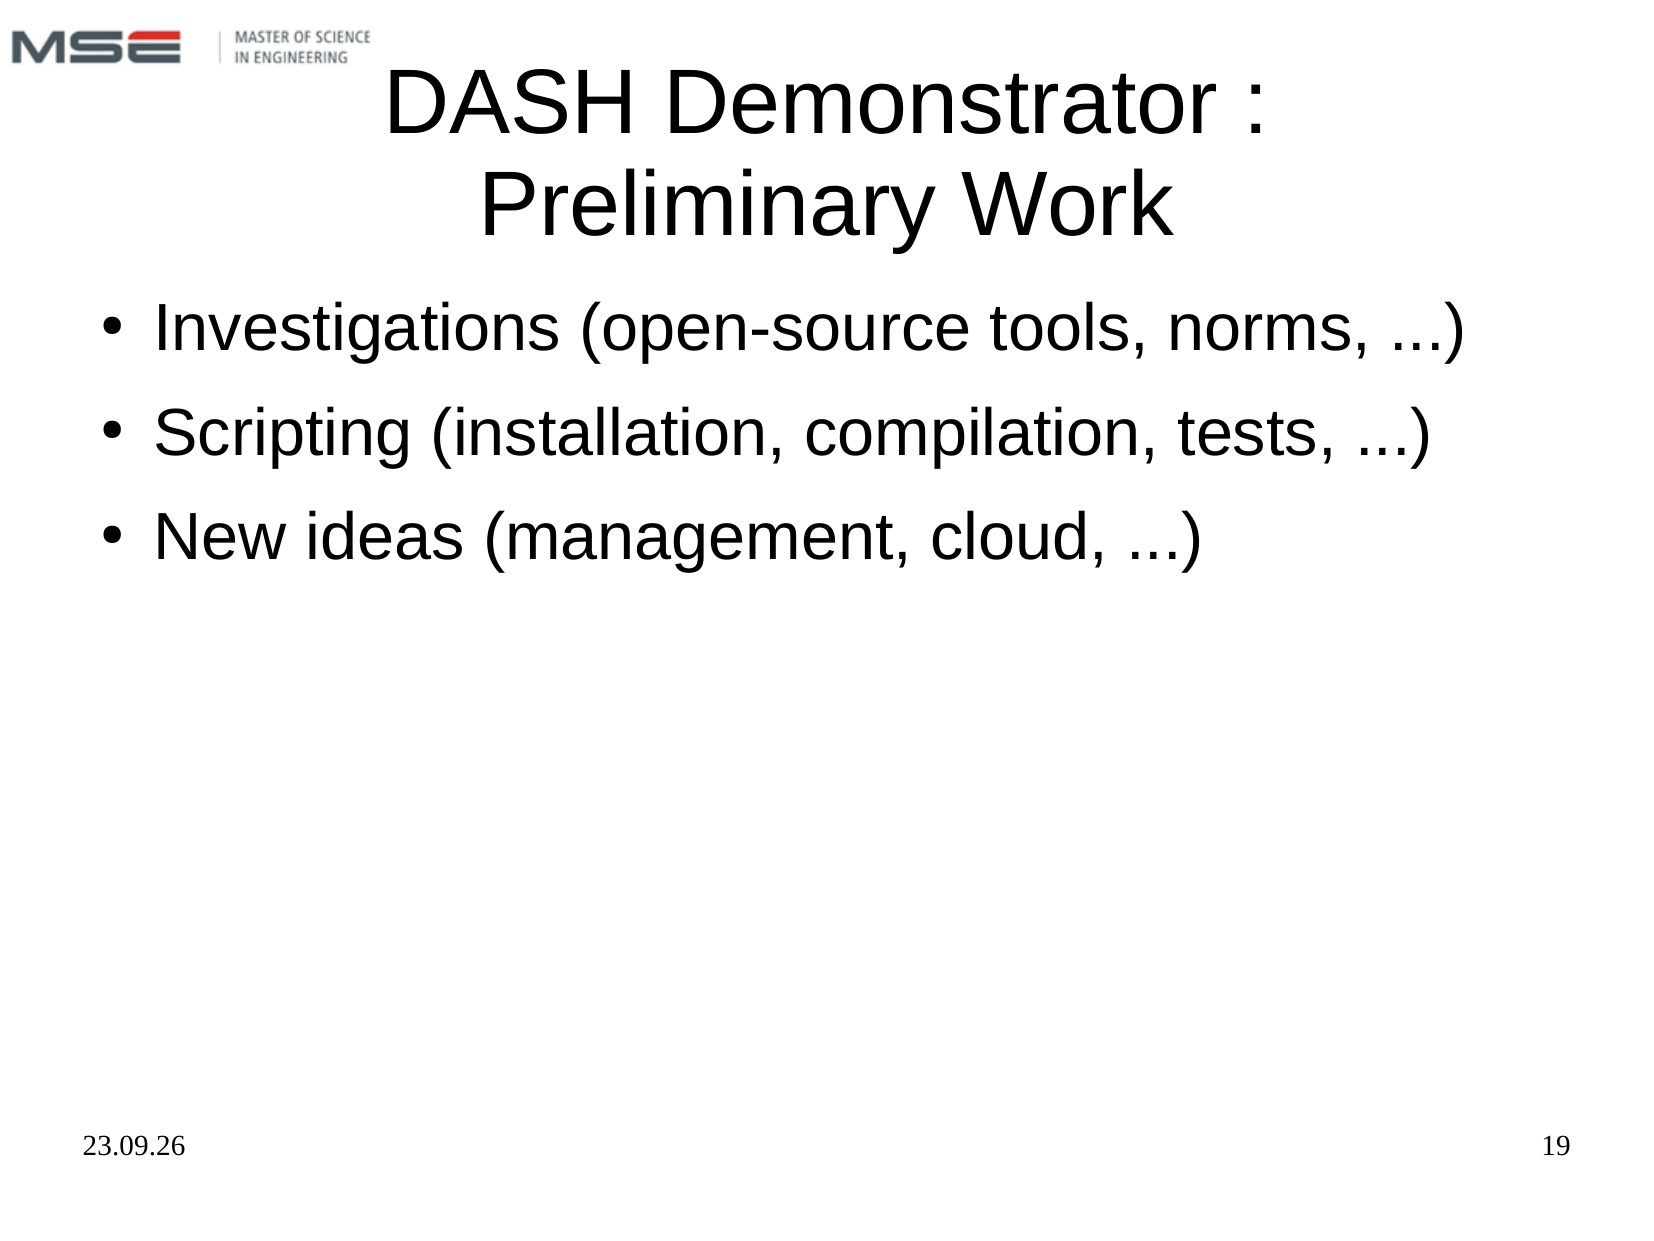

# DASH Demonstrator : Preliminary Work
Investigations (open-source tools, norms, ...)
Scripting (installation, compilation, tests, ...)
New ideas (management, cloud, ...)
19